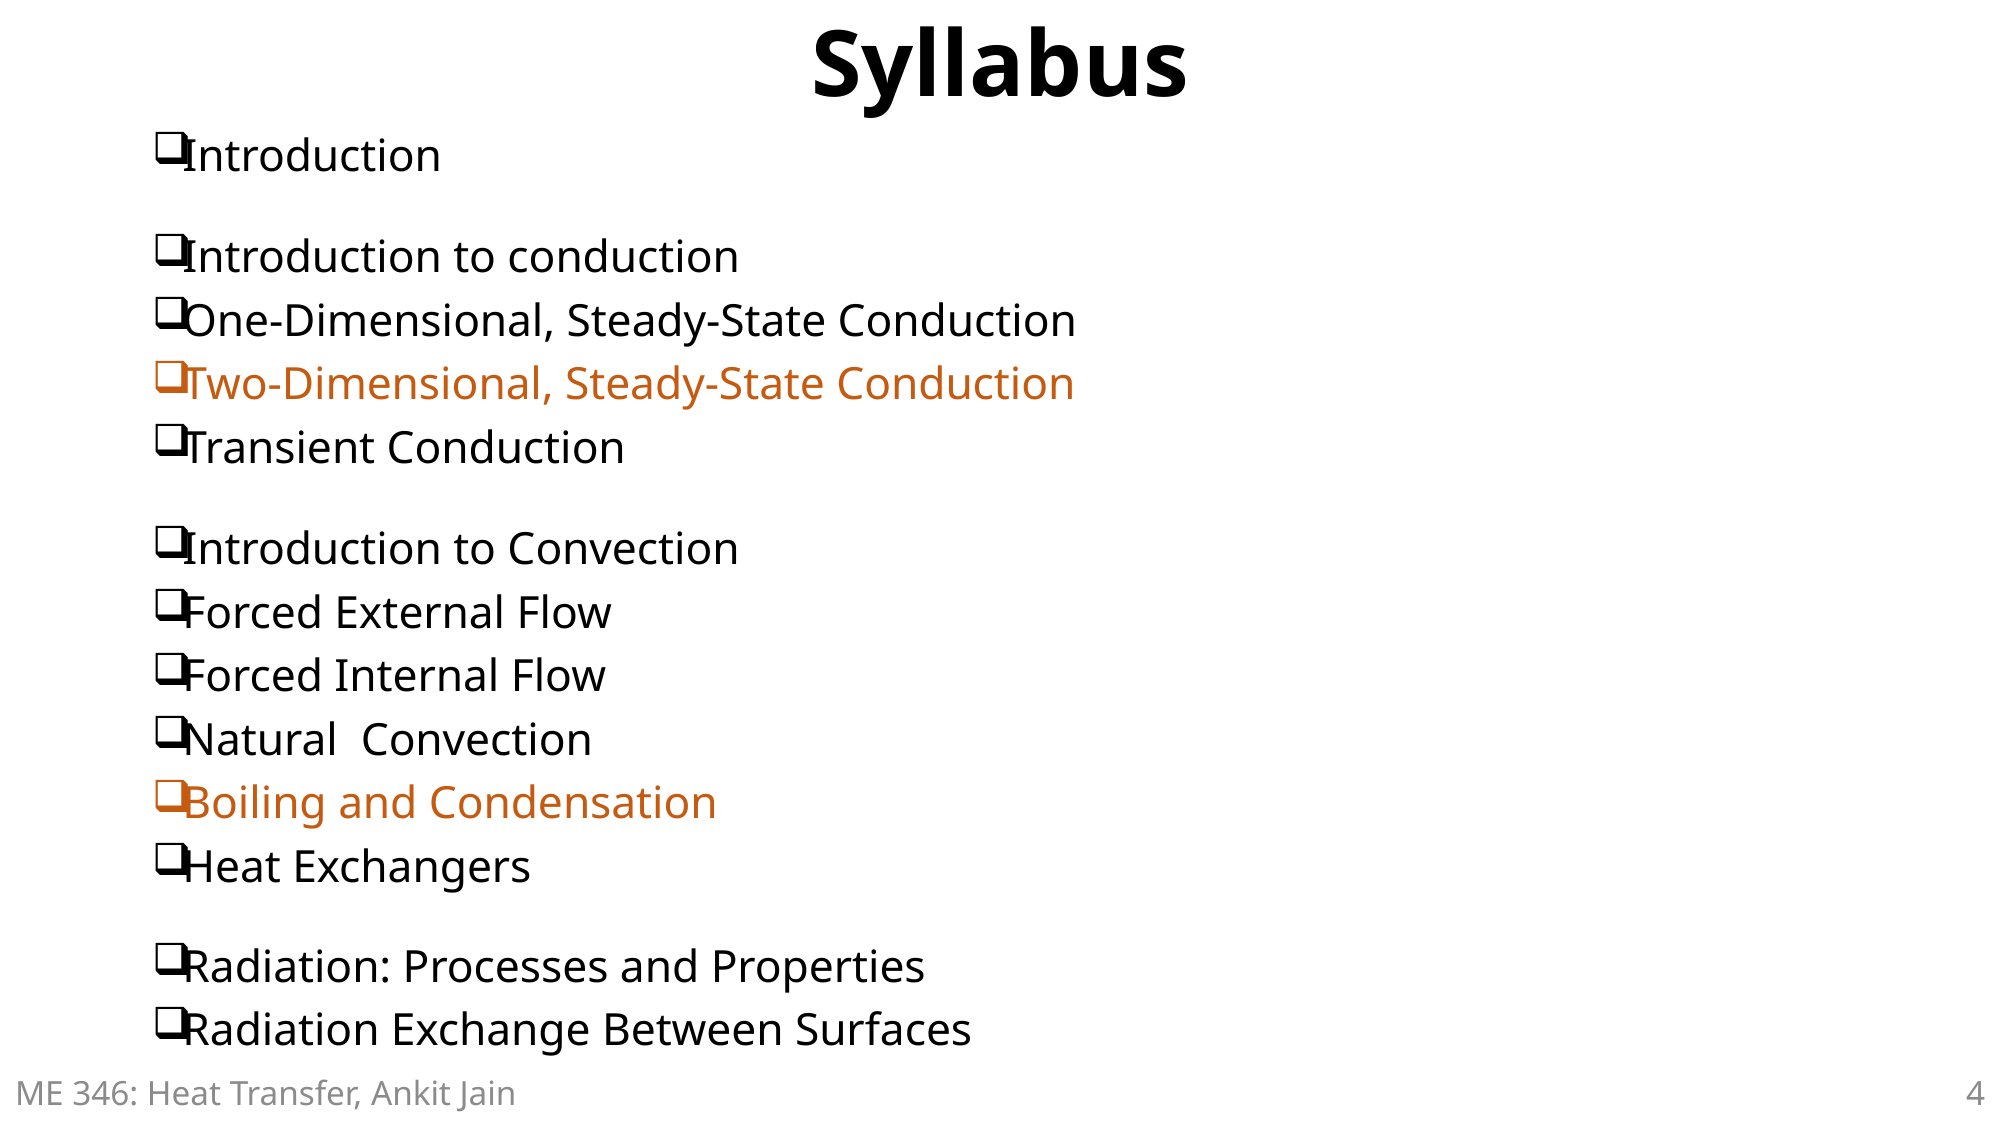

# Syllabus
Introduction
Introduction to conduction
One-Dimensional, Steady-State Conduction
Two-Dimensional, Steady-State Conduction
Transient Conduction
Introduction to Convection
Forced External Flow
Forced Internal Flow
Natural Convection
Boiling and Condensation
Heat Exchangers
Radiation: Processes and Properties
Radiation Exchange Between Surfaces
ME 346: Heat Transfer, Ankit Jain
4